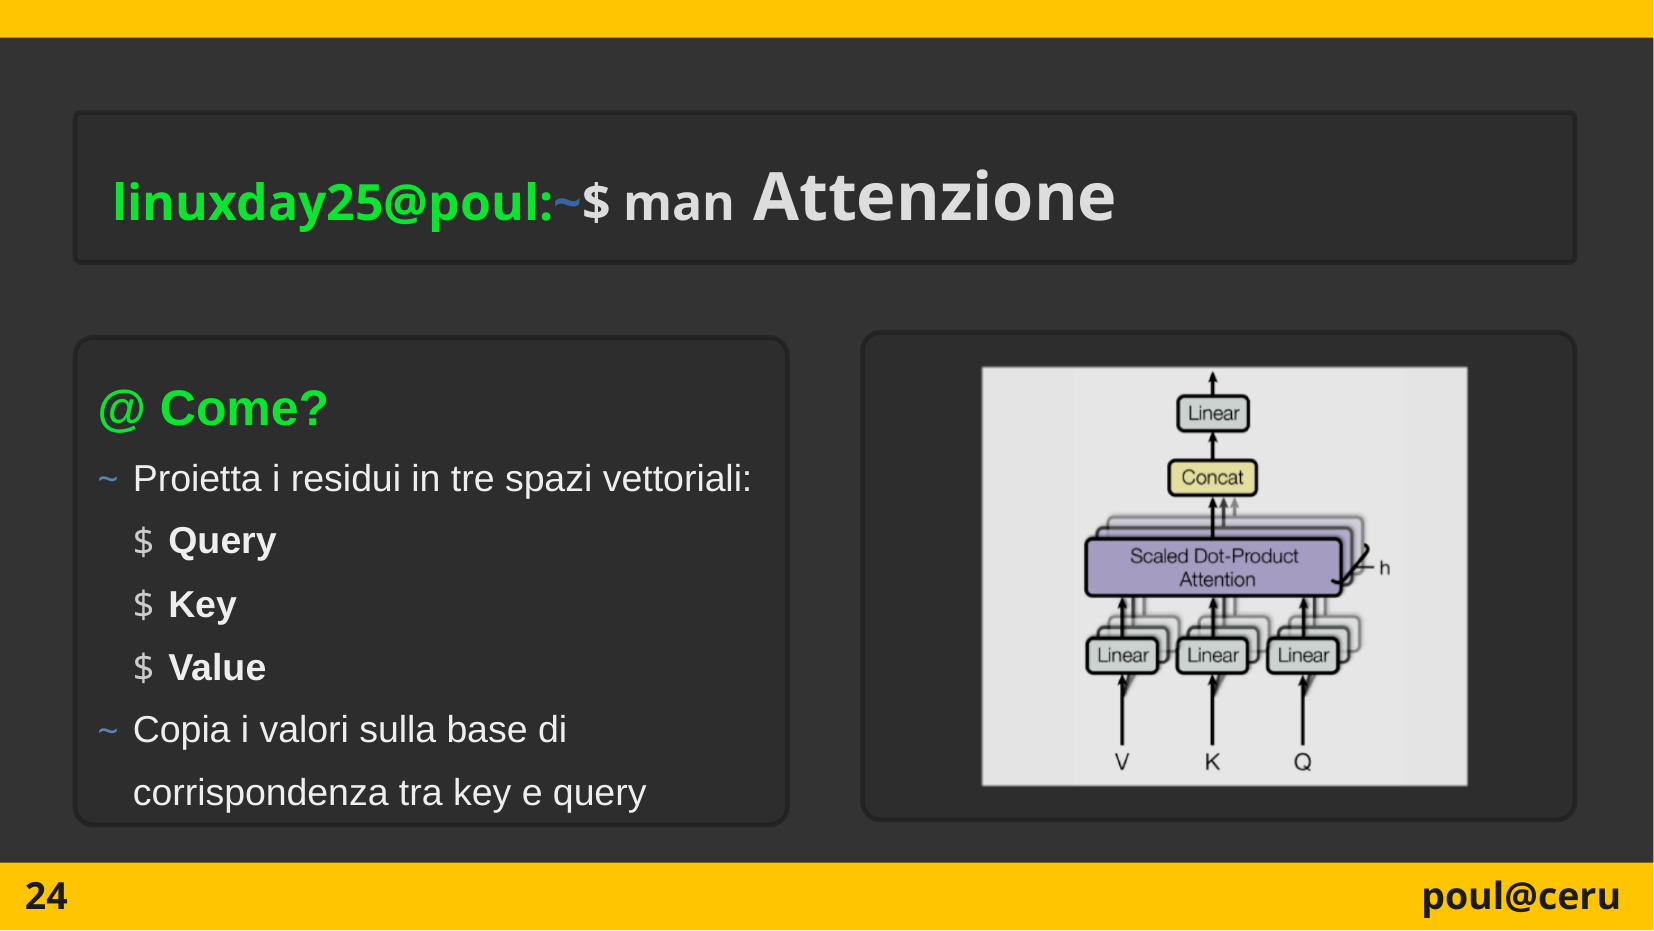

# linuxday25@poul:~$ man Attenzione
@ Come?
Proietta i residui in tre spazi vettoriali:
Query
Key
Value
Copia i valori sulla base di corrispondenza tra key e query
poul@ceru